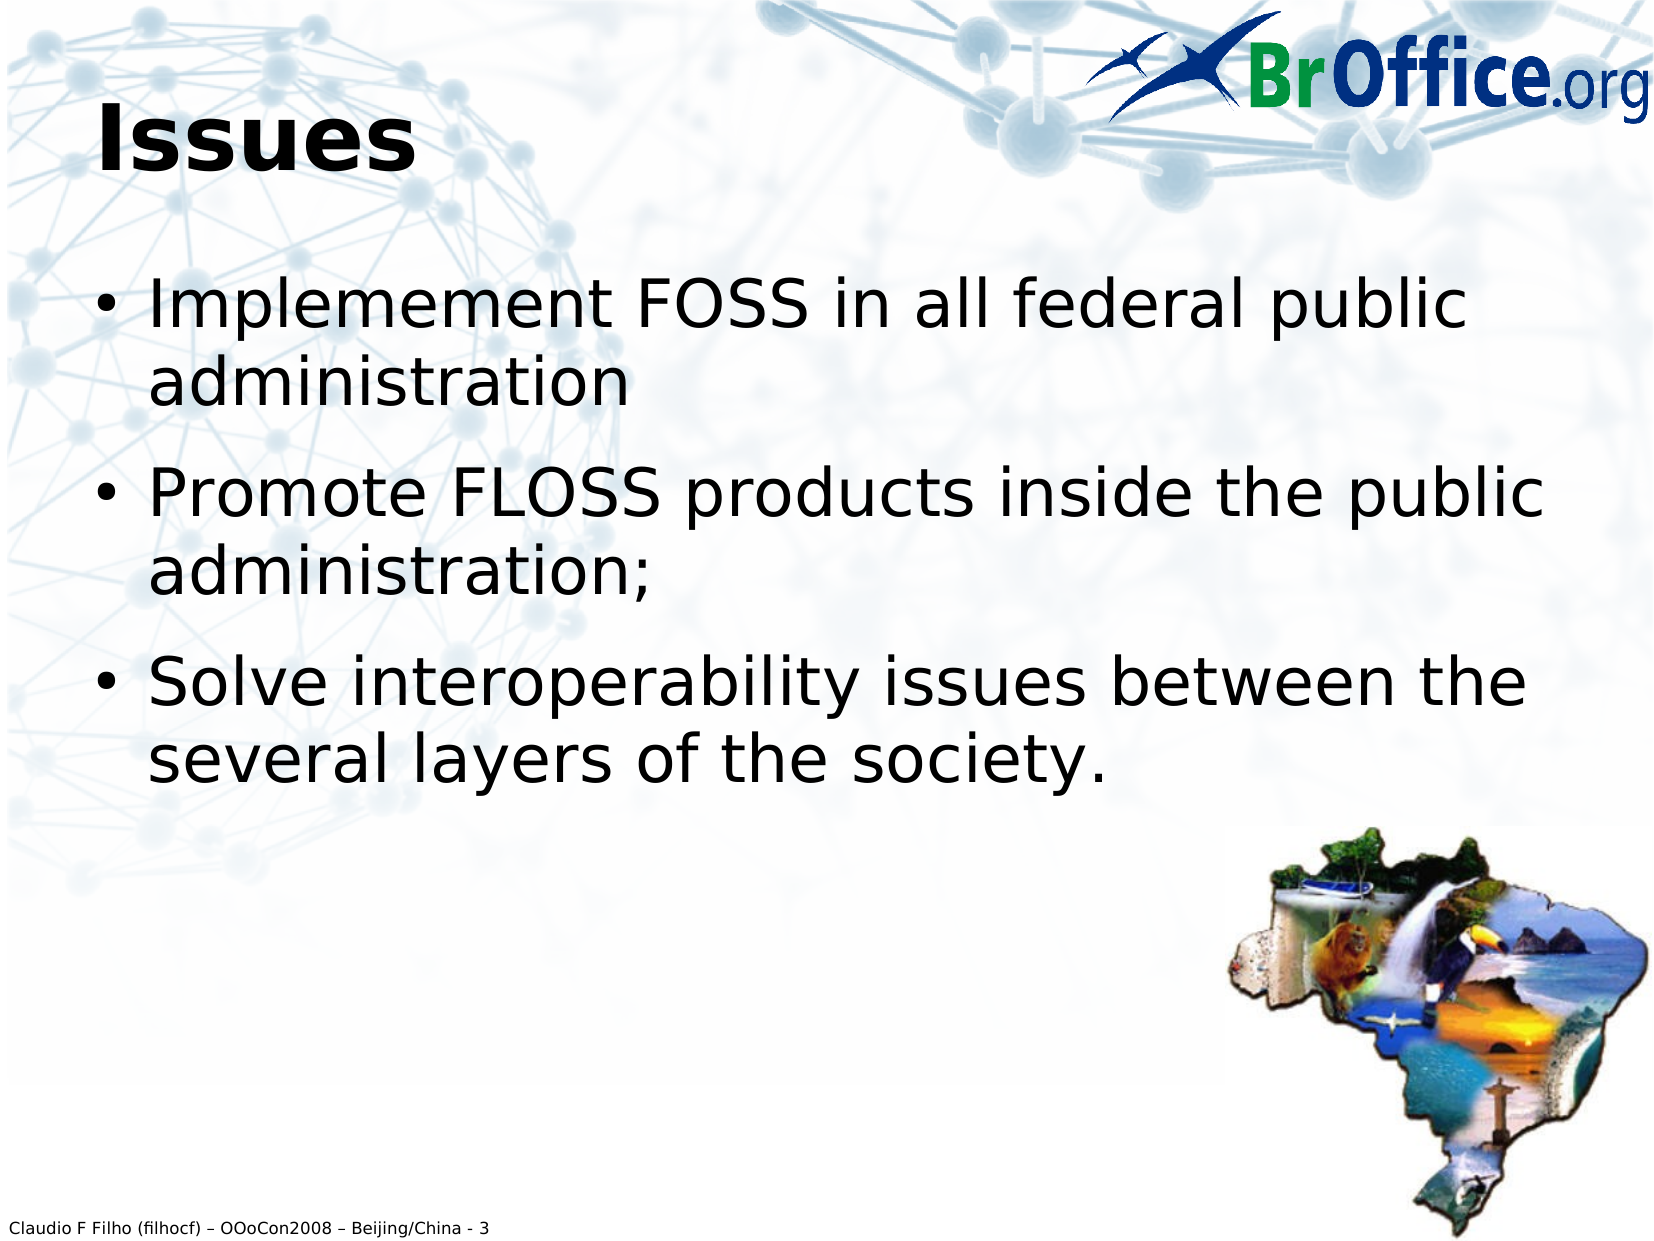

Issues
# Implemement FOSS in all federal public administration
Promote FLOSS products inside the public administration;
Solve interoperability issues between the several layers of the society.